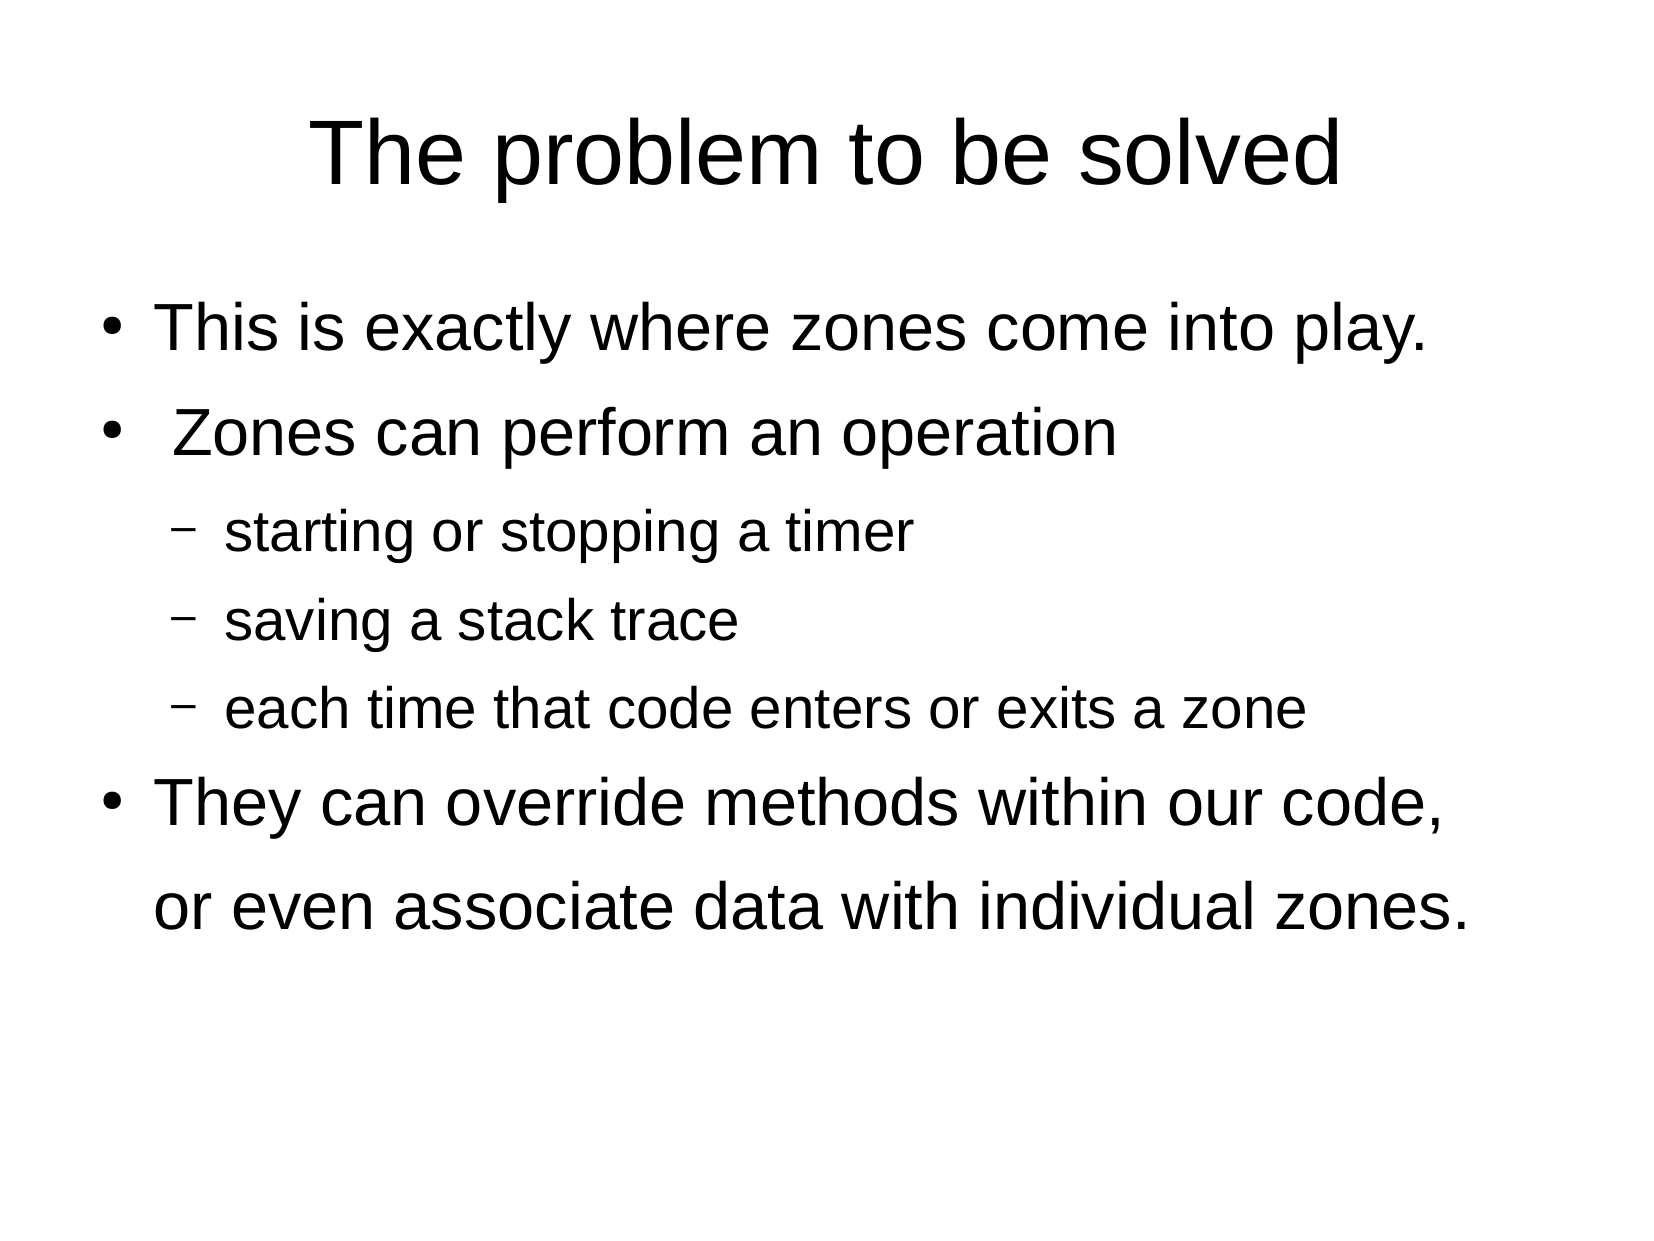

# The problem to be solved
This is exactly where zones come into play.
 Zones can perform an operation
starting or stopping a timer
saving a stack trace
each time that code enters or exits a zone
They can override methods within our code,
or even associate data with individual zones.